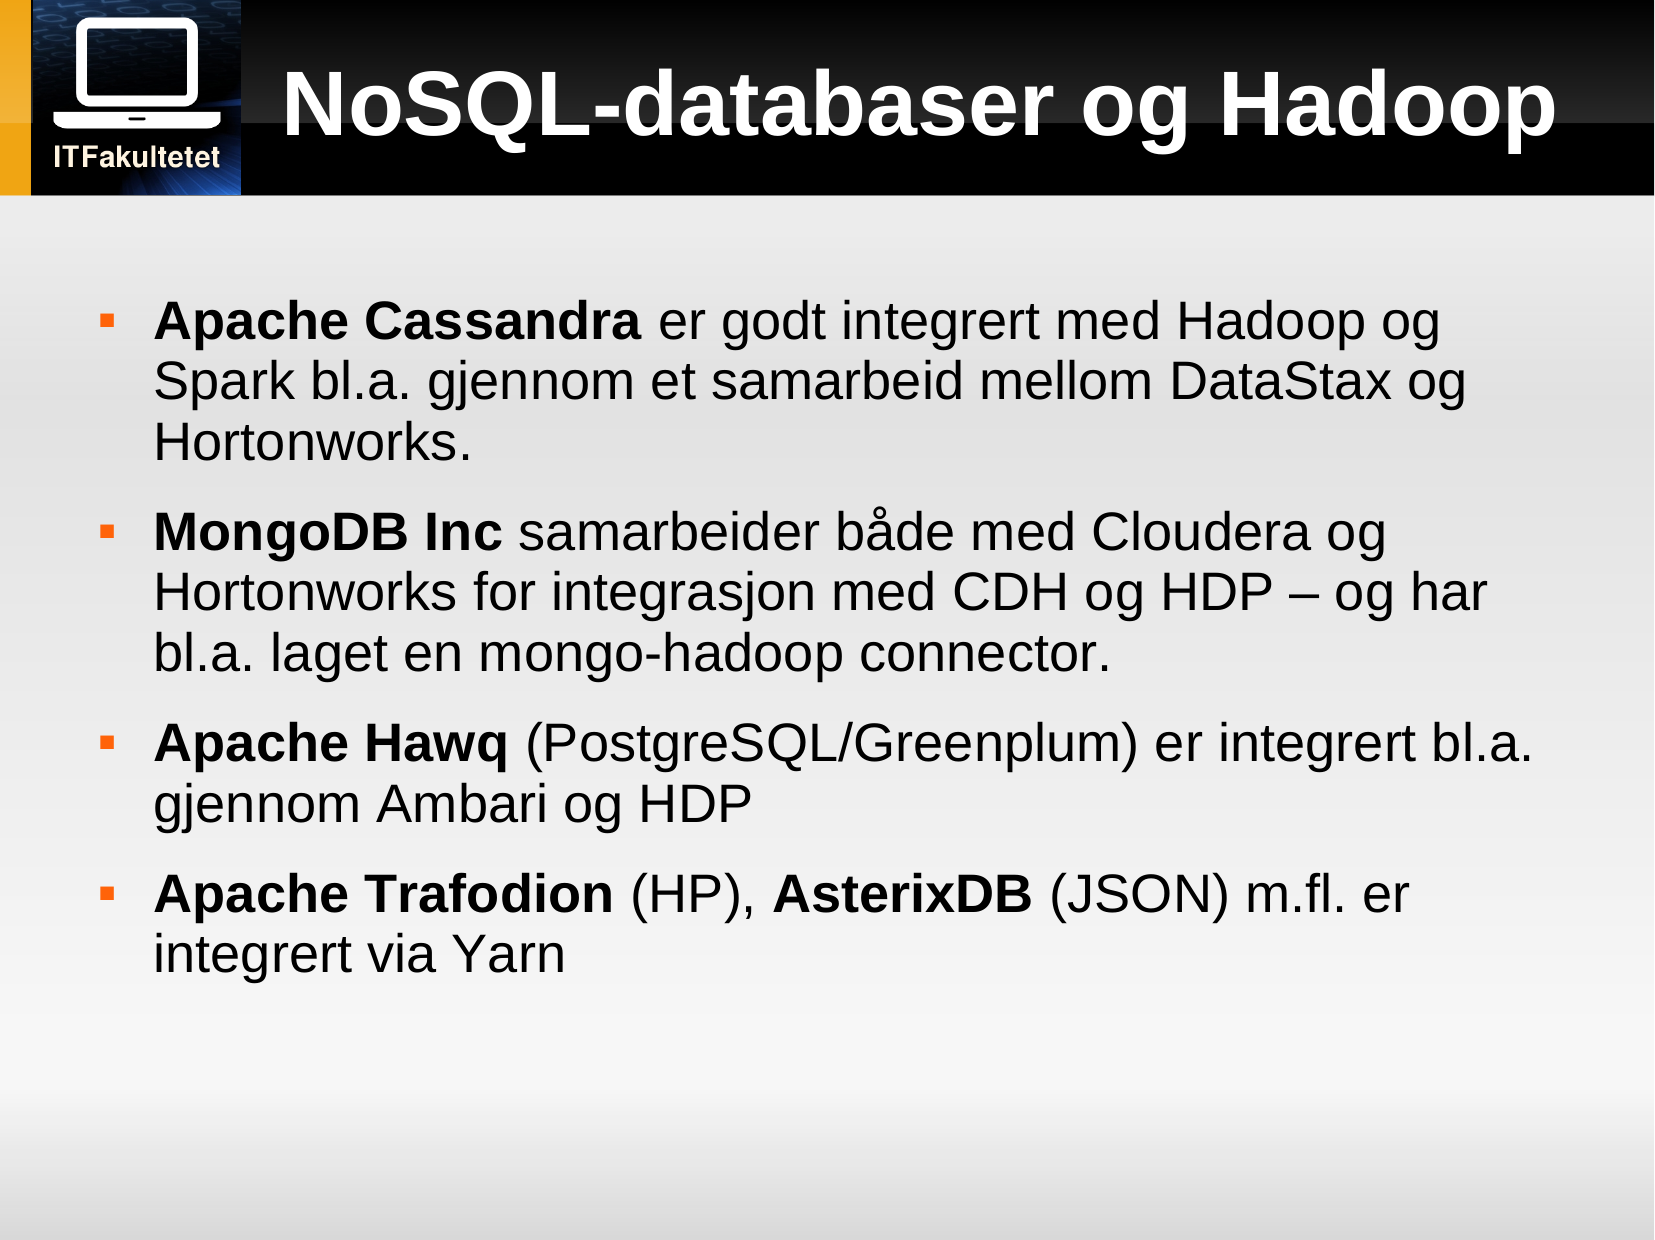

NoSQL-databaser og Hadoop
Apache Cassandra er godt integrert med Hadoop og

Spark bl.a. gjennom et samarbeid mellom DataStax og
Hortonworks.
MongoDB Inc samarbeider både med Cloudera og

Hortonworks for integrasjon med CDH og HDP – og har
bl.a. laget en mongo-hadoop connector.
Apache Hawq (PostgreSQL/Greenplum) er integrert bl.a.

gjennom Ambari og HDP
Apache Trafodion (HP), AsterixDB (JSON) m.fl. er

integrert via Yarn